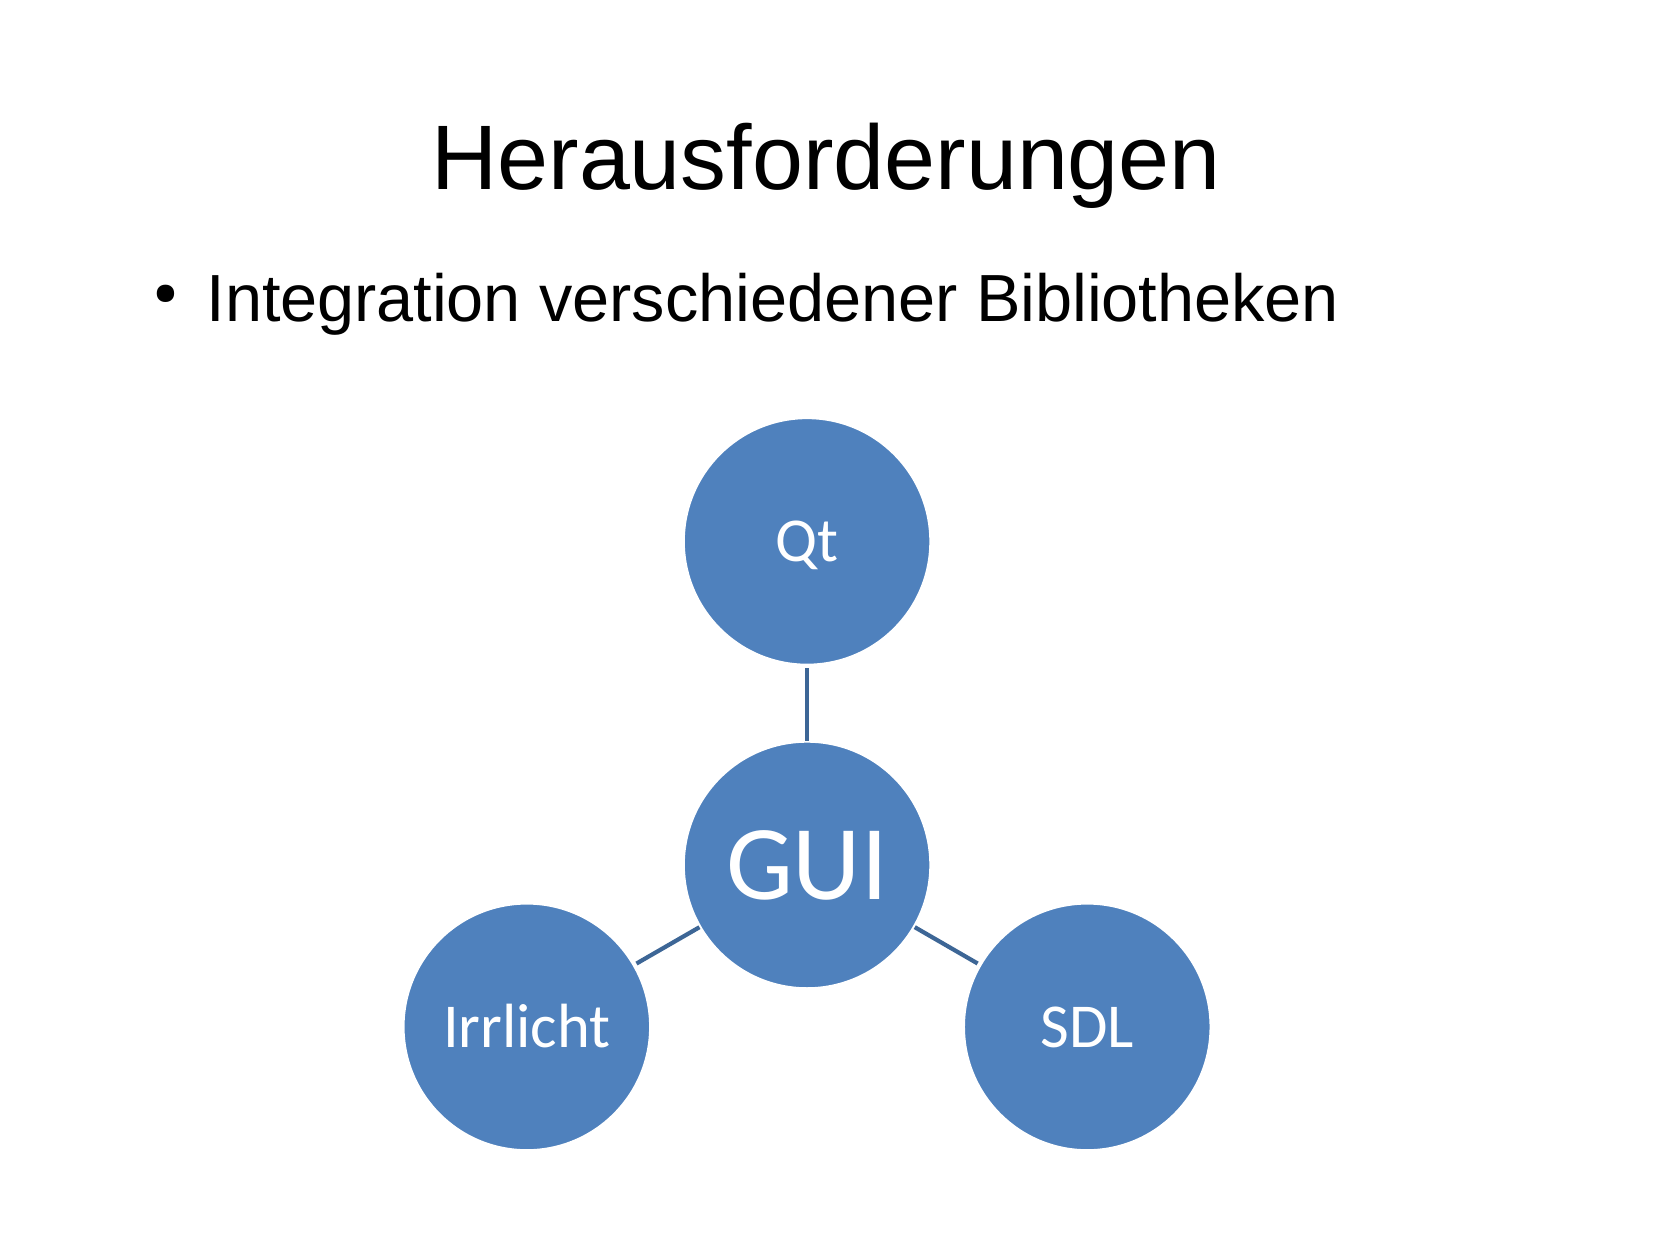

# Herausforderungen
Integration verschiedener Bibliotheken
Qt
GUI
Irrlicht
SDL